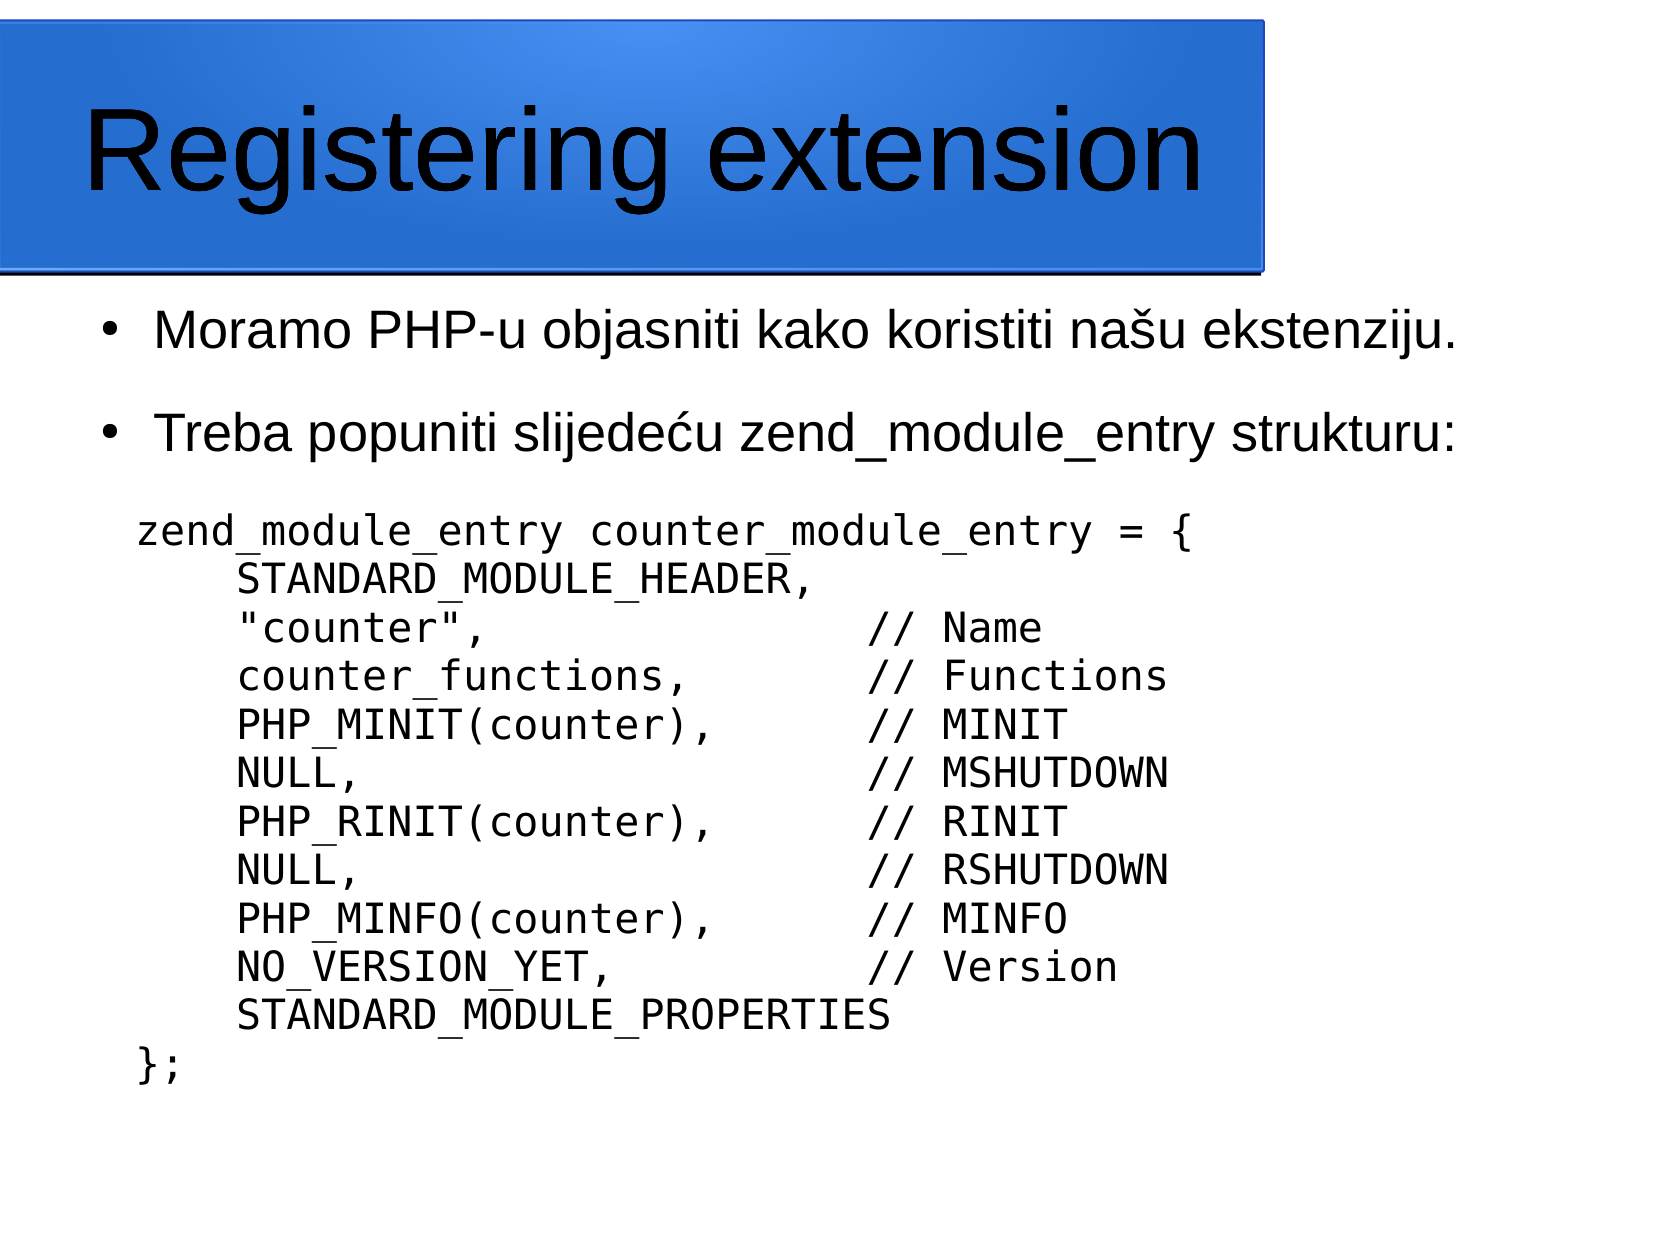

# Registering extension
Registering extension
Registering extension
Moramo PHP-u objasniti kako koristiti našu ekstenziju.
Treba popuniti slijedeću zend_module_entry strukturu:
zend_module_entry counter_module_entry = {
 STANDARD_MODULE_HEADER,
 "counter", // Name
 counter_functions, // Functions
 PHP_MINIT(counter), // MINIT
 NULL, // MSHUTDOWN
 PHP_RINIT(counter), // RINIT
 NULL, // RSHUTDOWN
 PHP_MINFO(counter), // MINFO
 NO_VERSION_YET, // Version
 STANDARD_MODULE_PROPERTIES
};